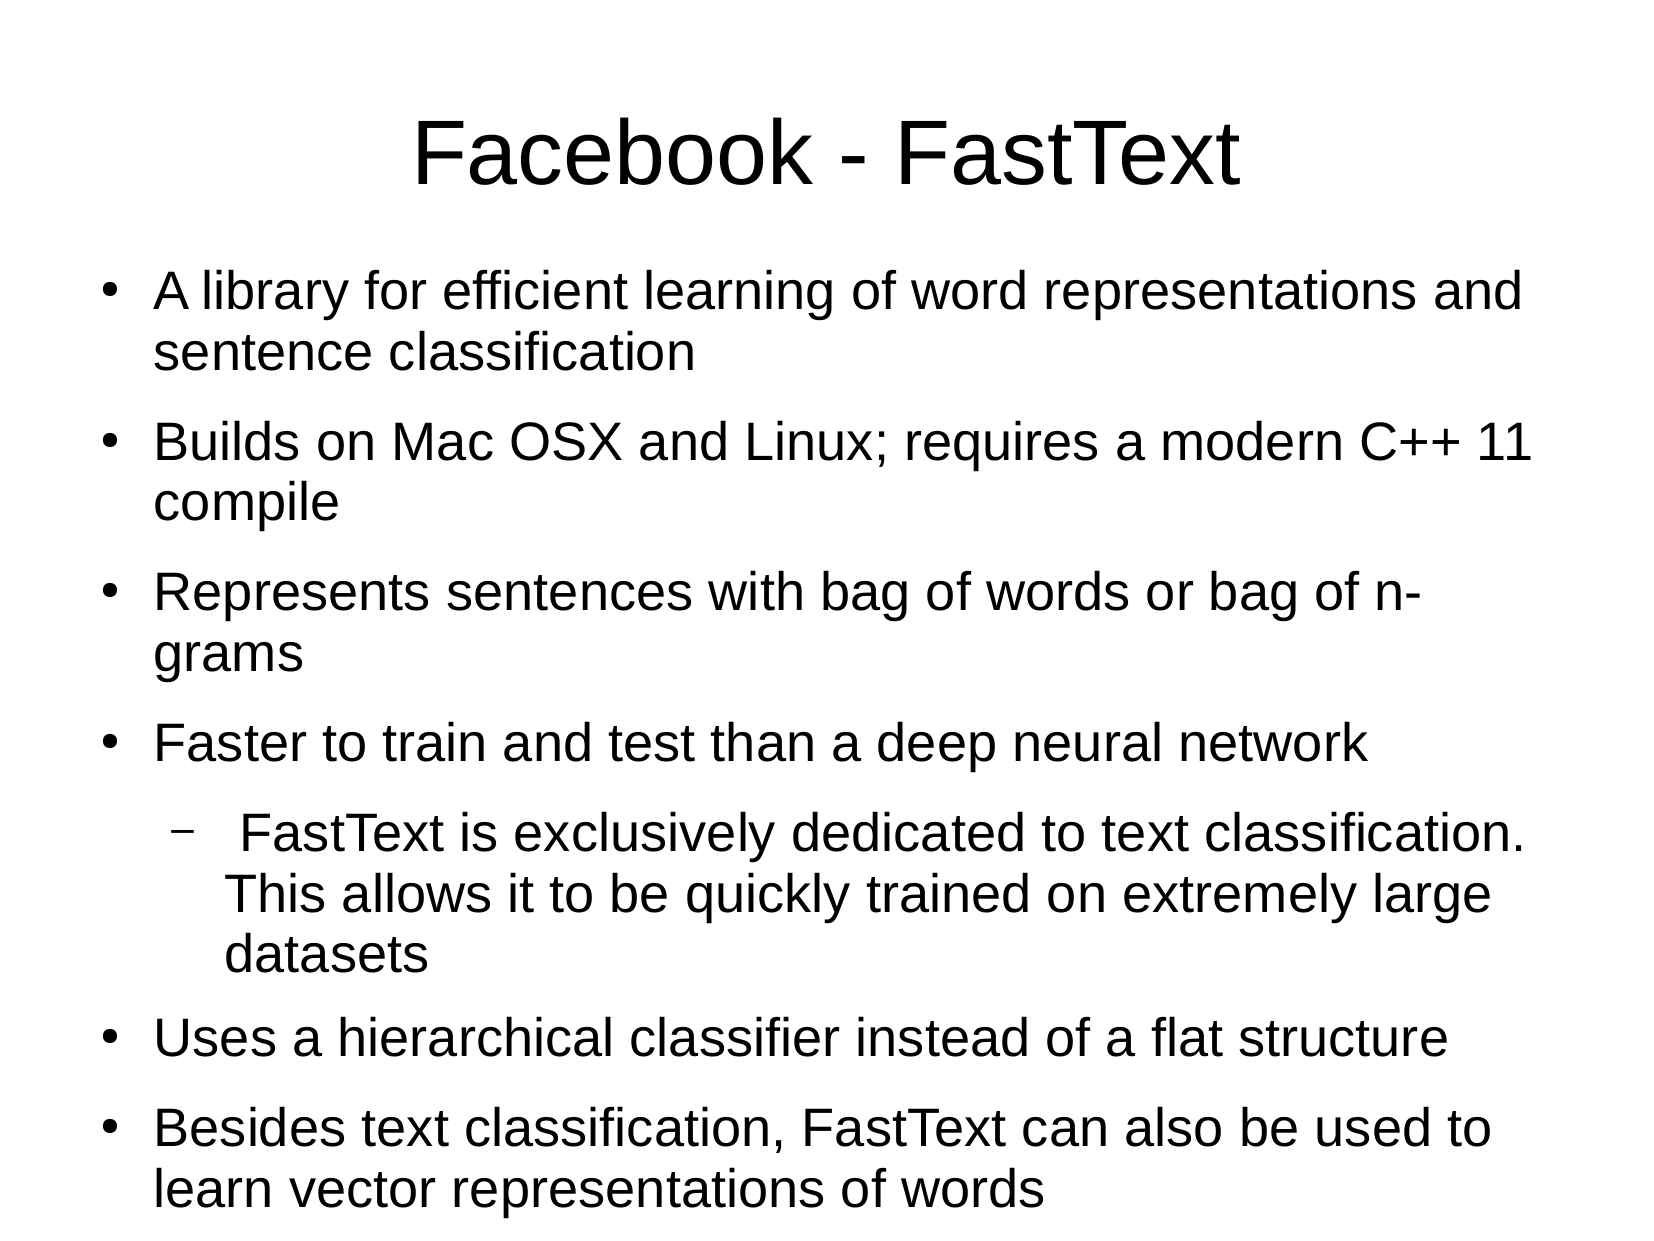

# Facebook - FastText
A library for efficient learning of word representations and sentence classification
Builds on Mac OSX and Linux; requires a modern C++ 11 compile
Represents sentences with bag of words or bag of n-grams
Faster to train and test than a deep neural network
 FastText is exclusively dedicated to text classification. This allows it to be quickly trained on extremely large datasets
Uses a hierarchical classifier instead of a flat structure
Besides text classification, FastText can also be used to learn vector representations of words